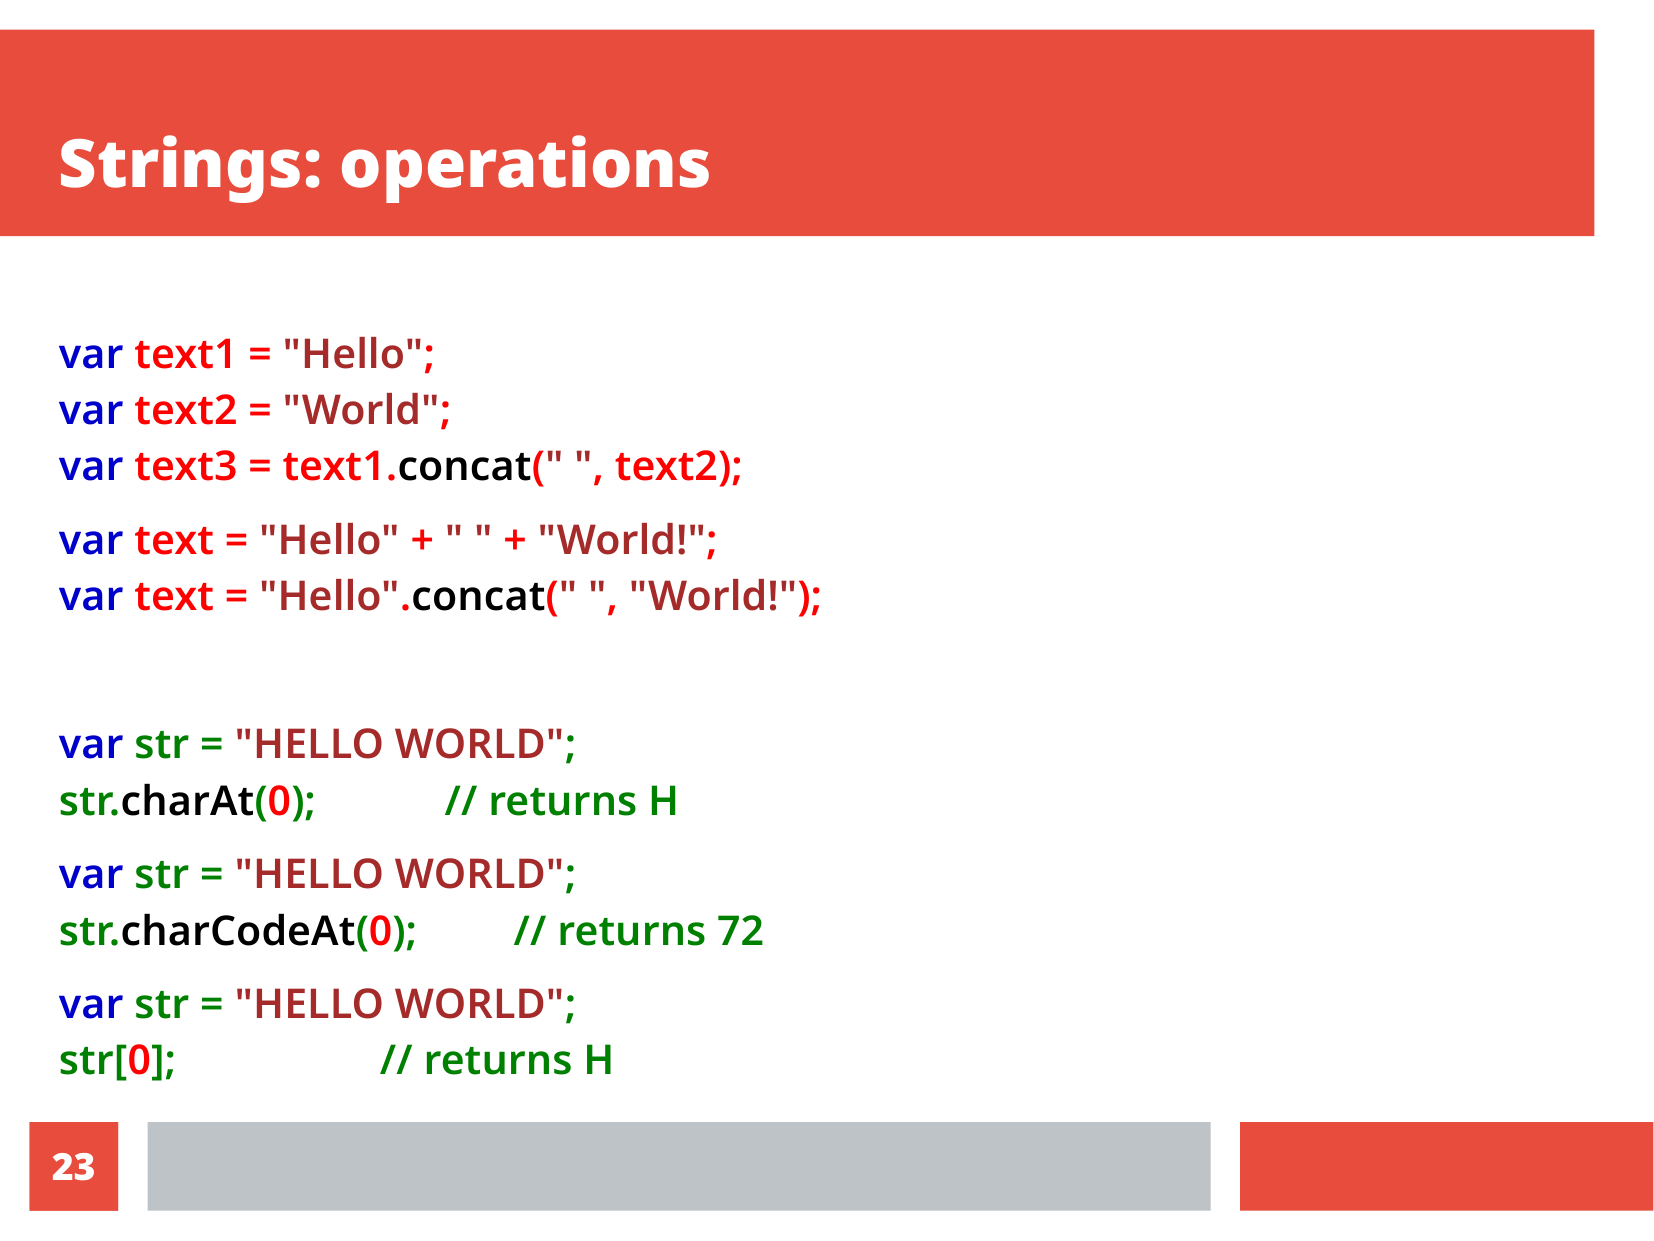

# Strings: operations
var text1 = "Hello";
var text2 = "World";
var text3 = text1.concat(" ", text2);
var text = "Hello" + " " + "World!";
var text = "Hello".concat(" ", "World!");
var str = "HELLO WORLD";
str.charAt(0);            // returns H
var str = "HELLO WORLD";
str.charCodeAt(0);         // returns 72
var str = "HELLO WORLD";
str[0];                   // returns H
23